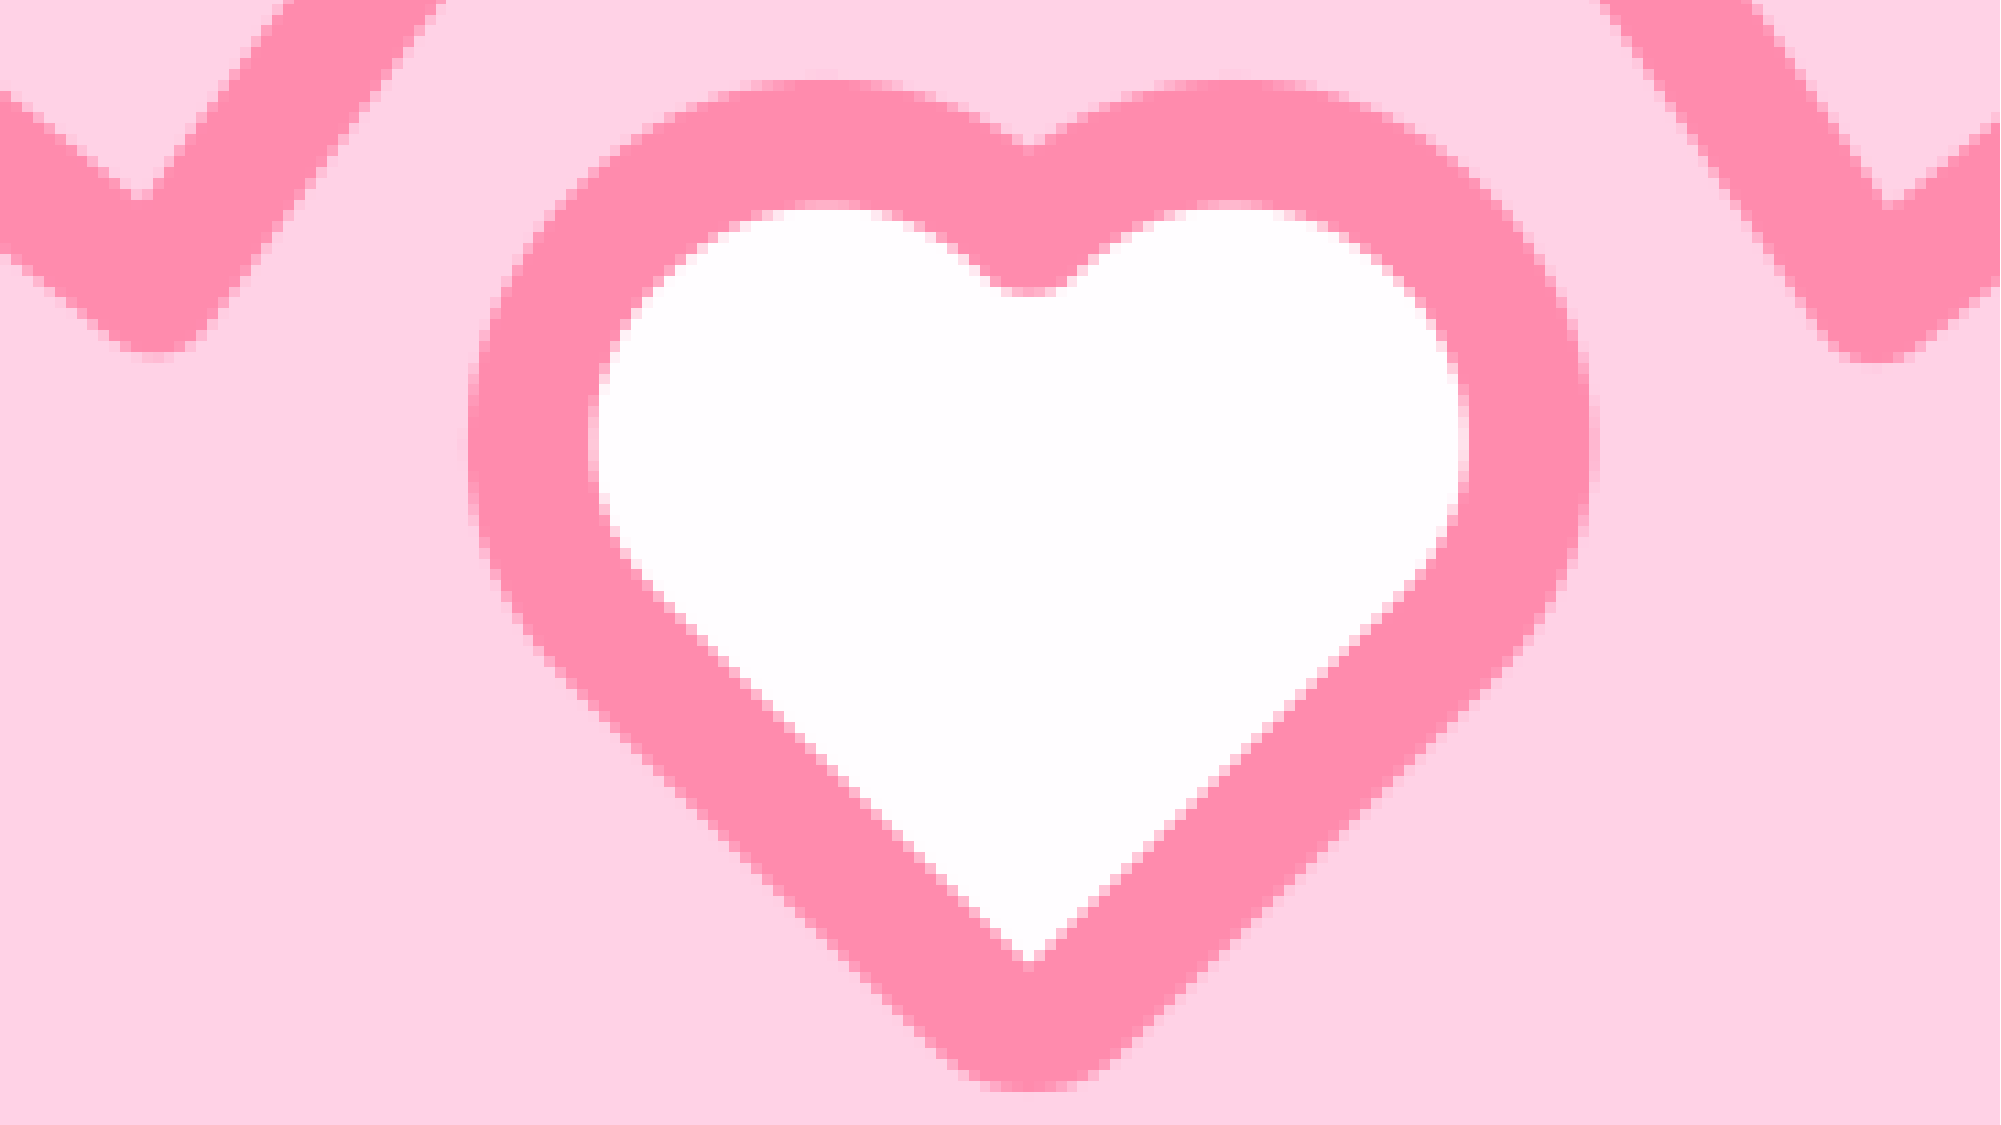

# Princeze
Milana Tasovac
Aleksandar savić
Jovan Milićev
Filip marković